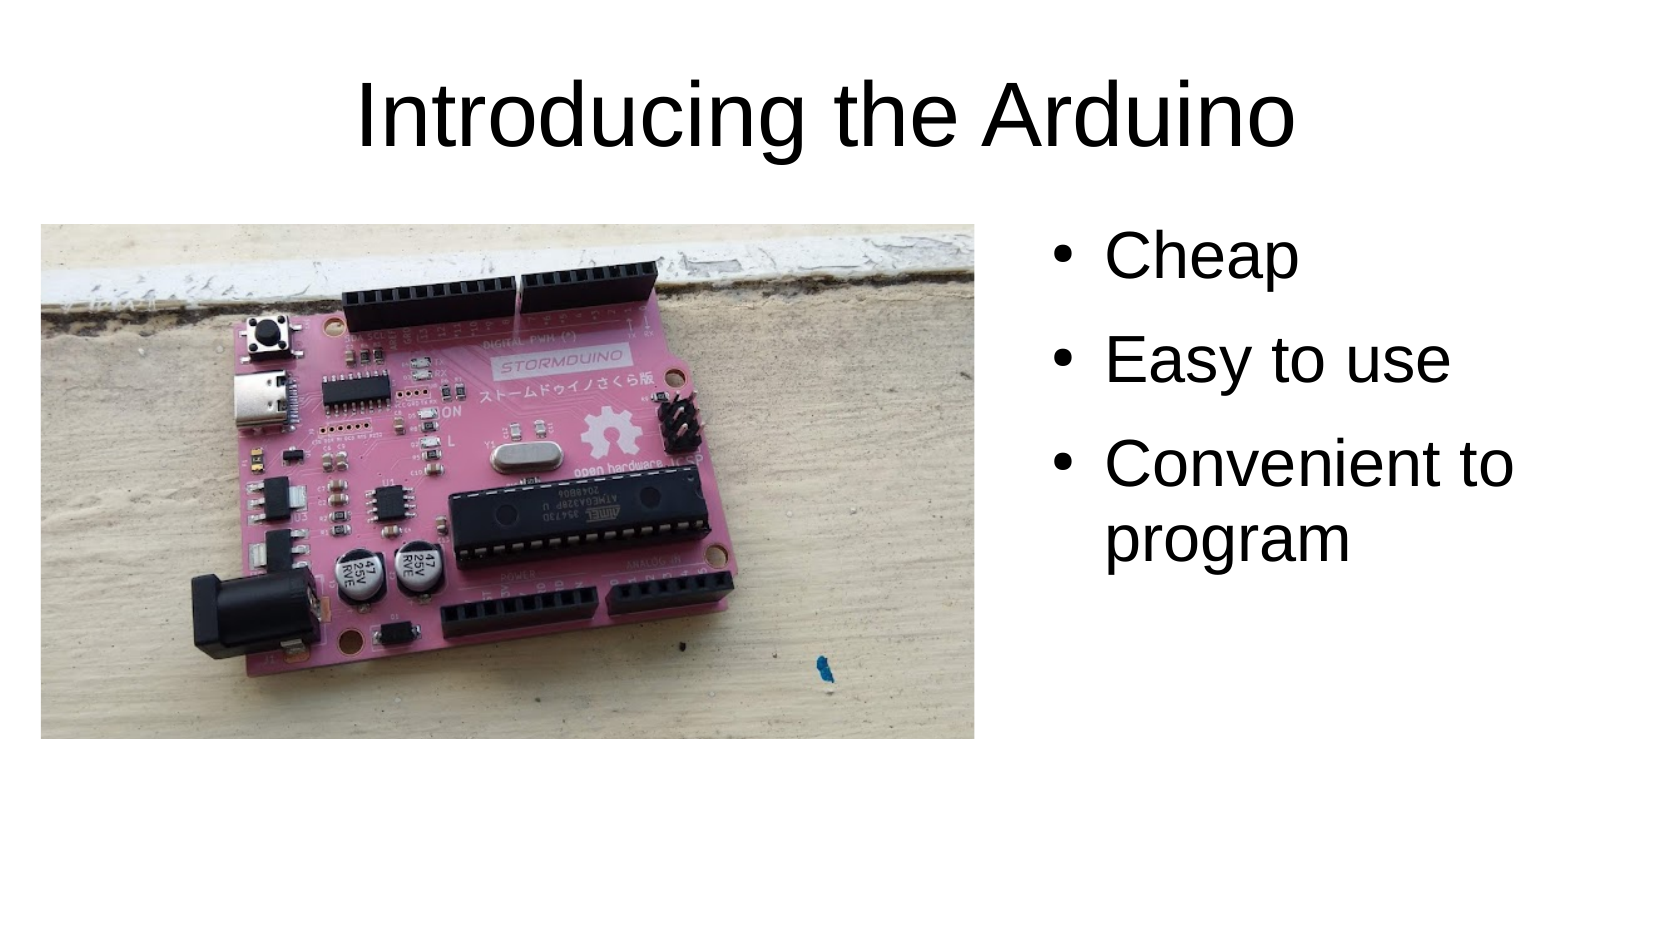

# Introducing the Arduino
Cheap
Easy to use
Convenient to program